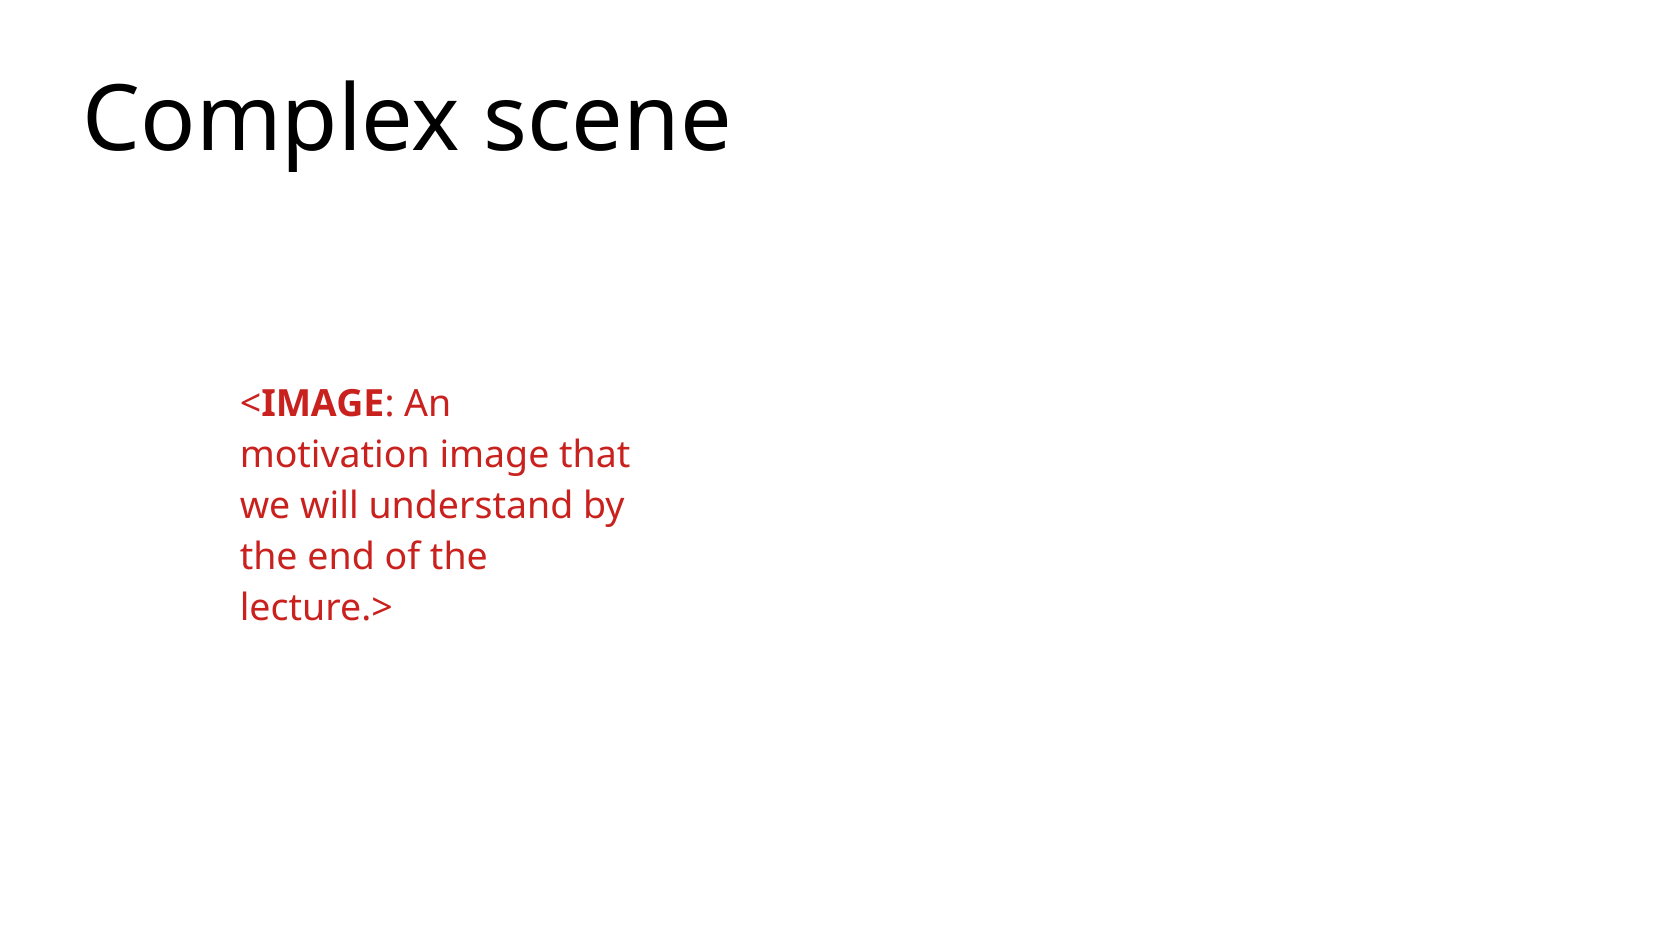

# Complex scene
<IMAGE: An motivation image that we will understand by the end of the lecture.>